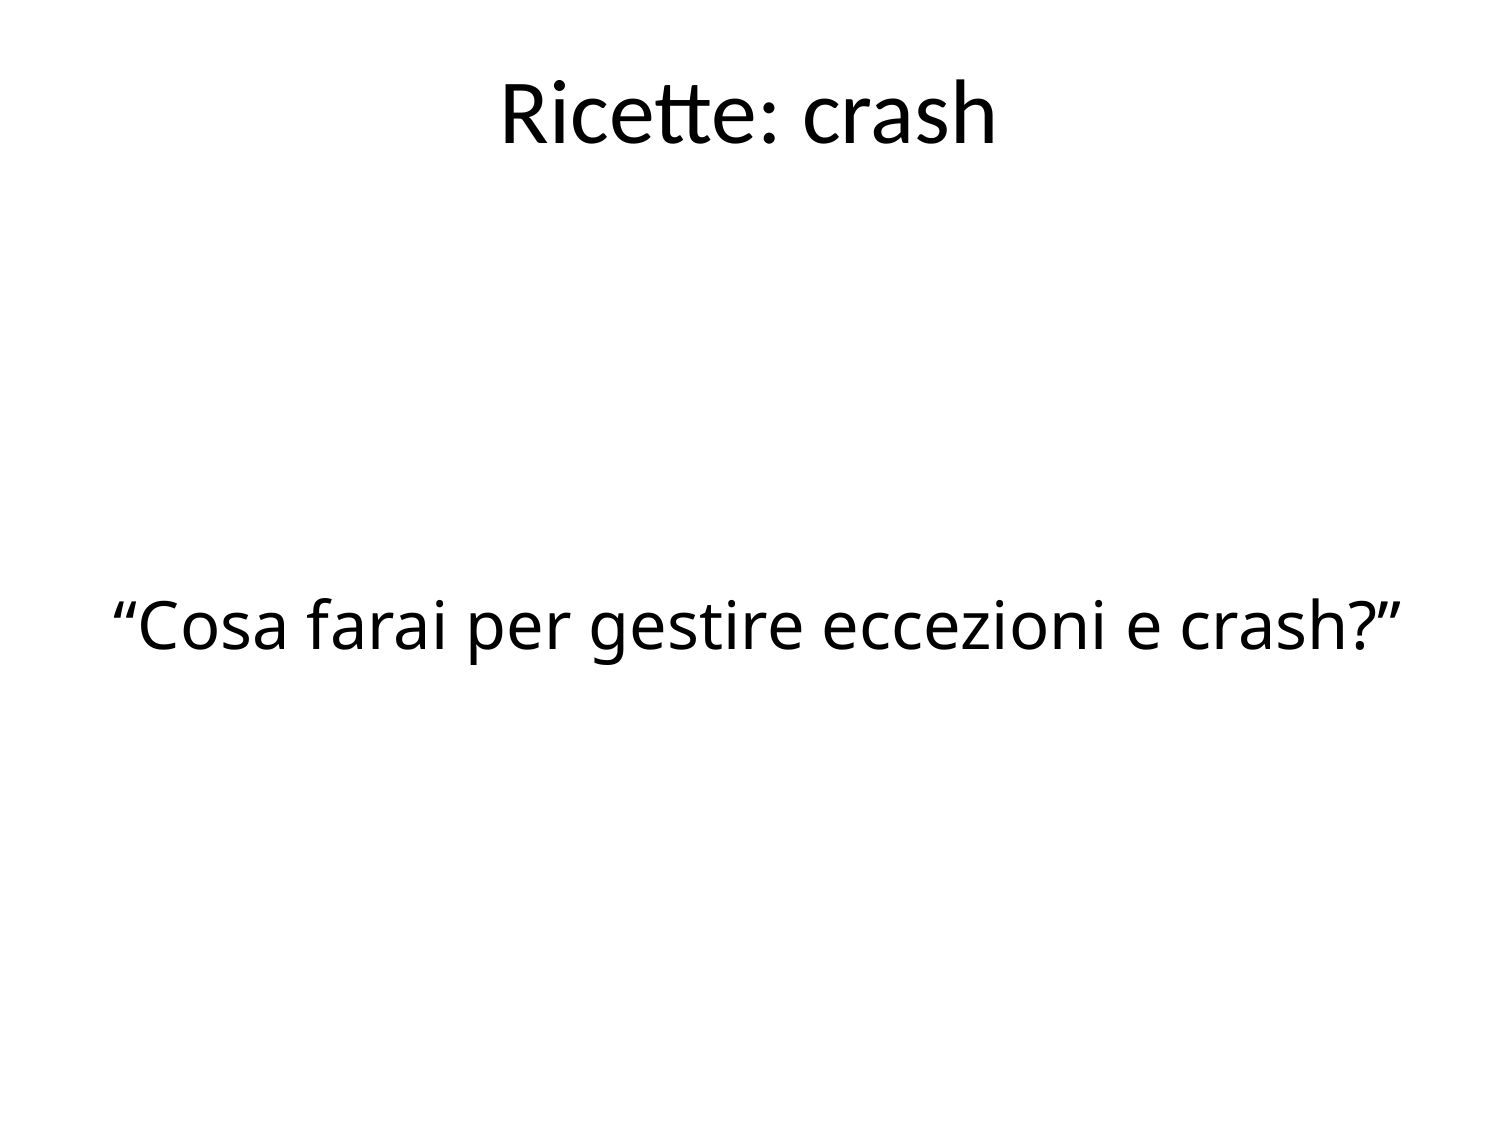

# Ricette: crash
“Cosa farai per gestire eccezioni e crash?”